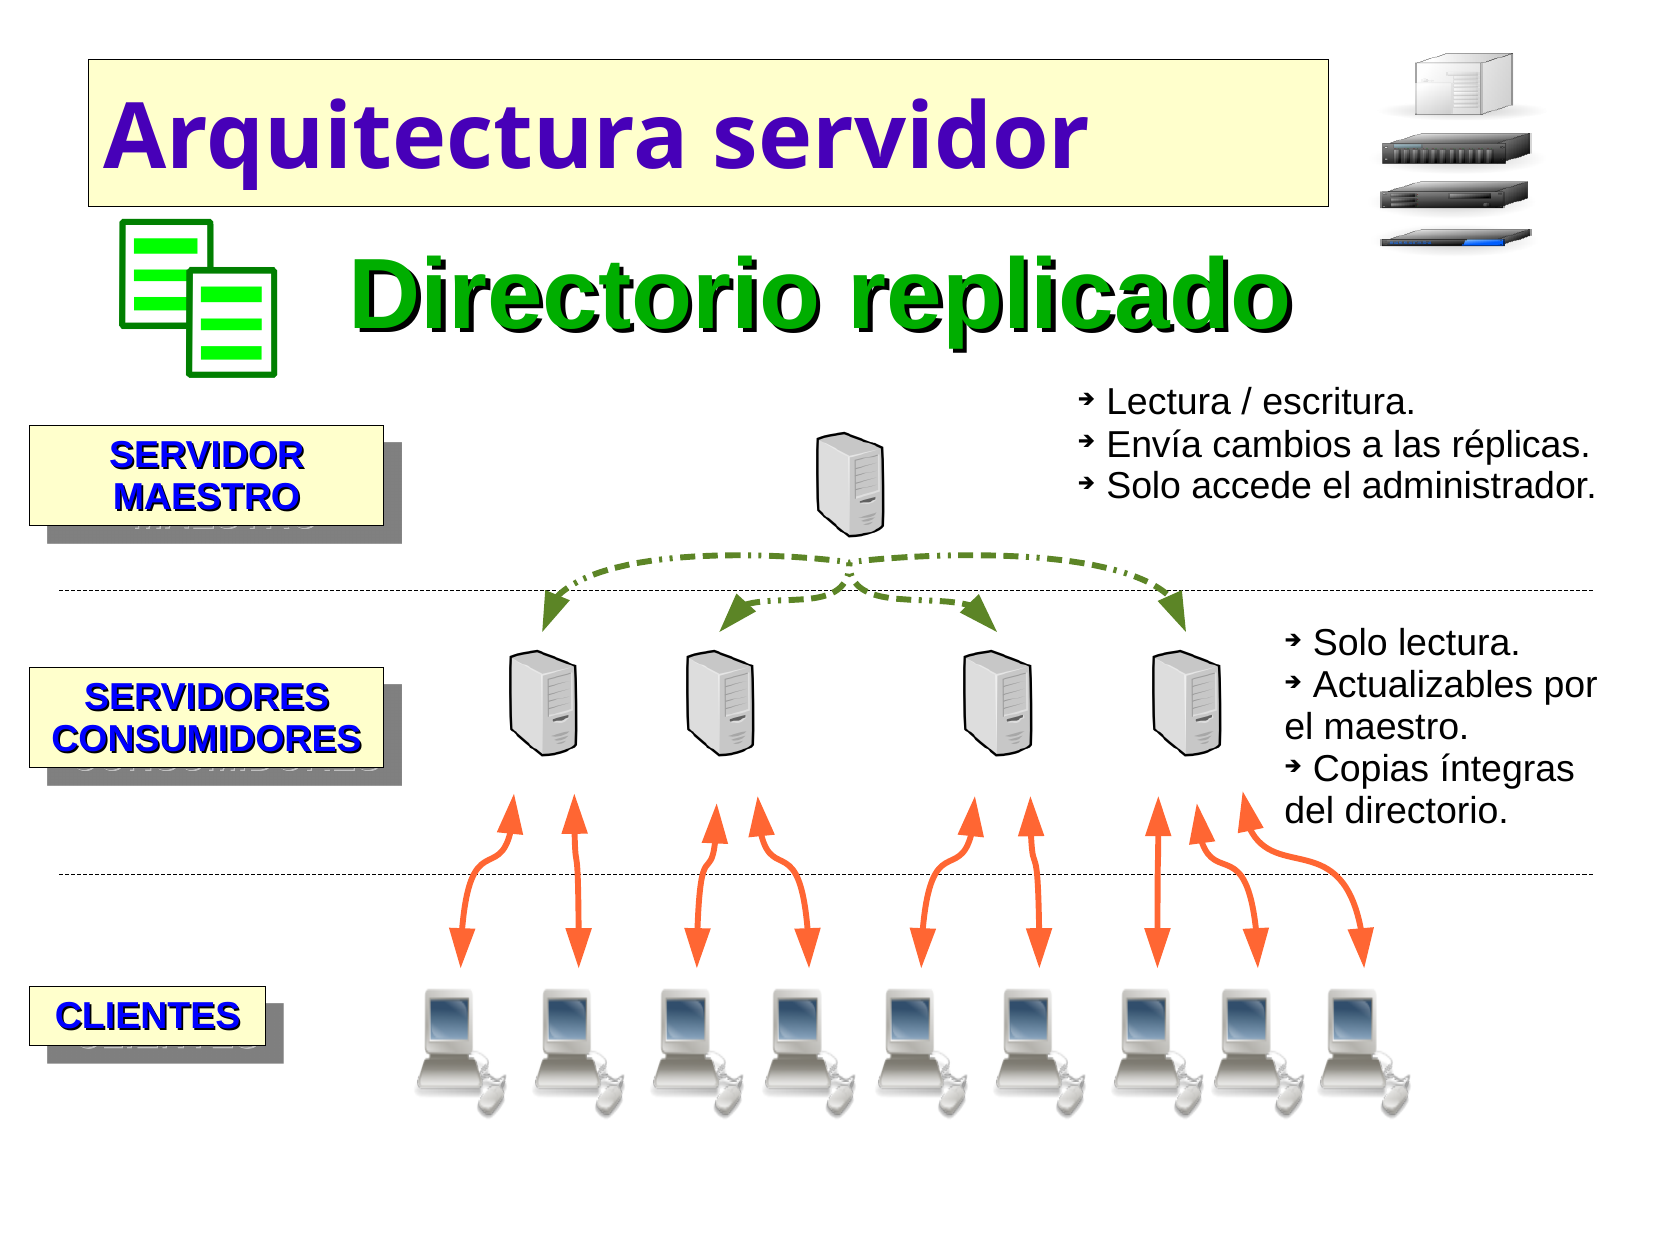

Arquitectura servidor
Directorio replicado
 Lectura / escritura.
 Envía cambios a las réplicas.
 Solo accede el administrador.
SERVIDOR MAESTRO
 Solo lectura.
 Actualizables por el maestro.
 Copias íntegras del directorio.
SERVIDORES CONSUMIDORES
CLIENTES